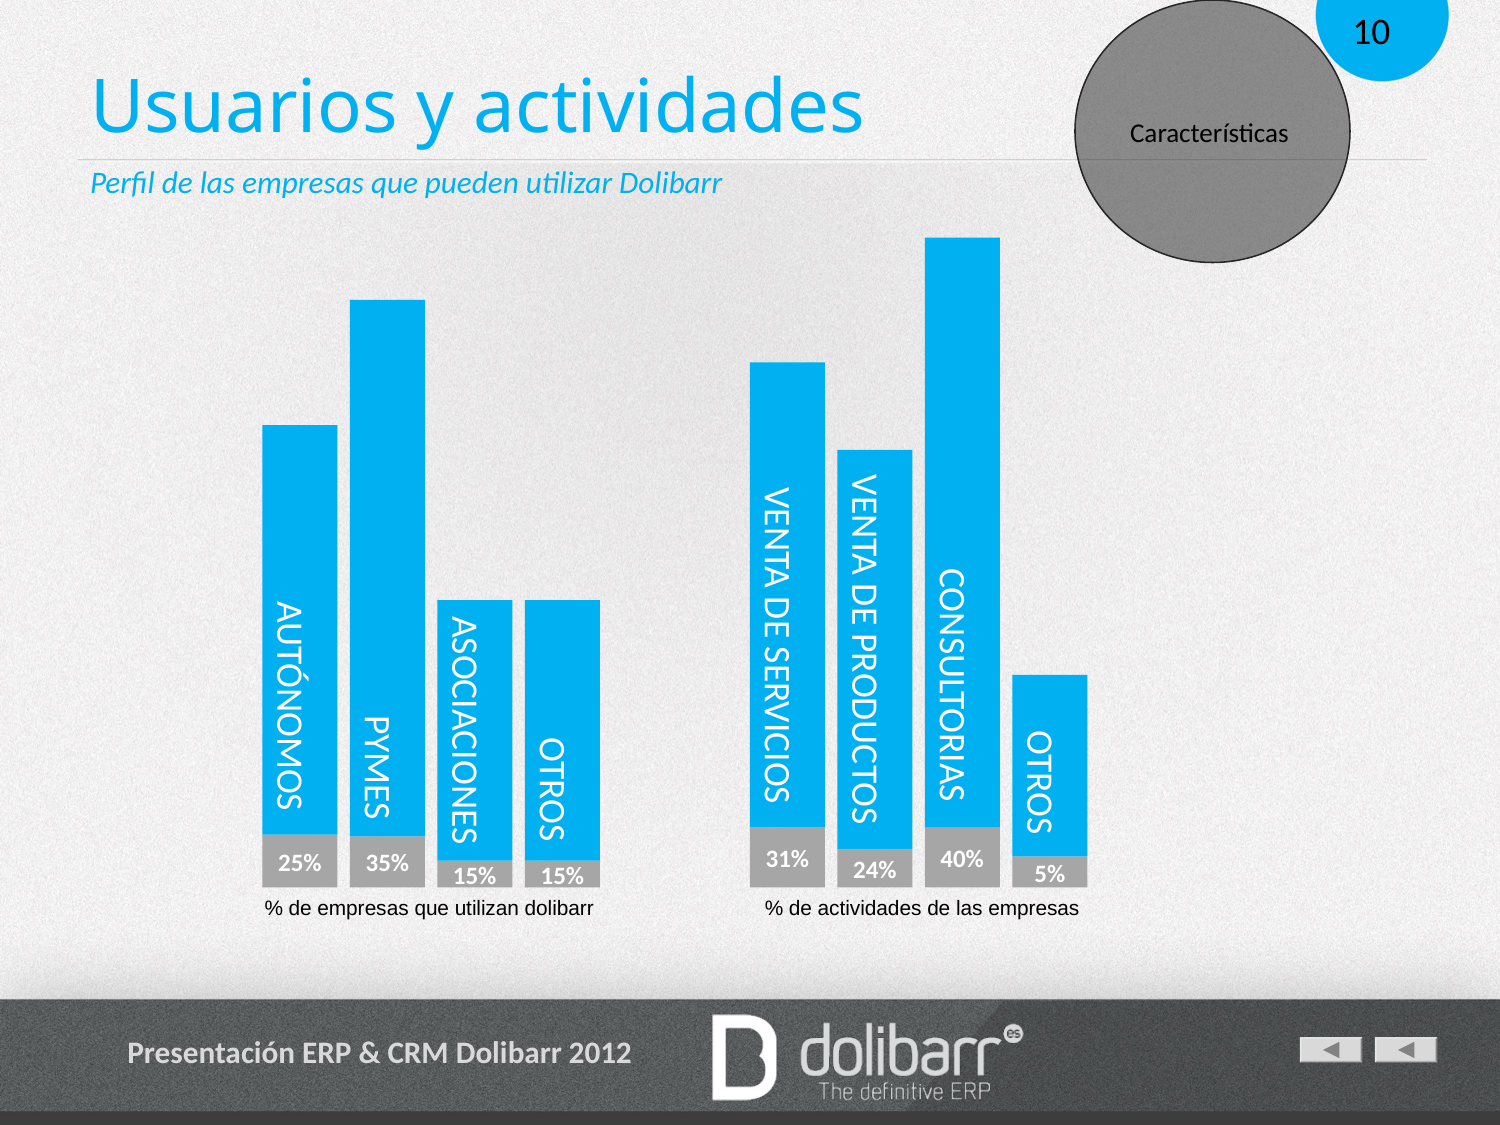

Características
# Usuarios y actividades
Perfil de las empresas que pueden utilizar Dolibarr
 CONSULTORIAS
40%
 PYMES
35%
 VENTA DE SERVICIOS
31%
 AUTÓNOMOS
25%
VENTA DE PRODUCTOS
24%
ASOCIACIONES
15%
 OTROS
15%
 OTROS
5%
% de empresas que utilizan dolibarr
% de actividades de las empresas
Presentación ERP & CRM Dolibarr 2012